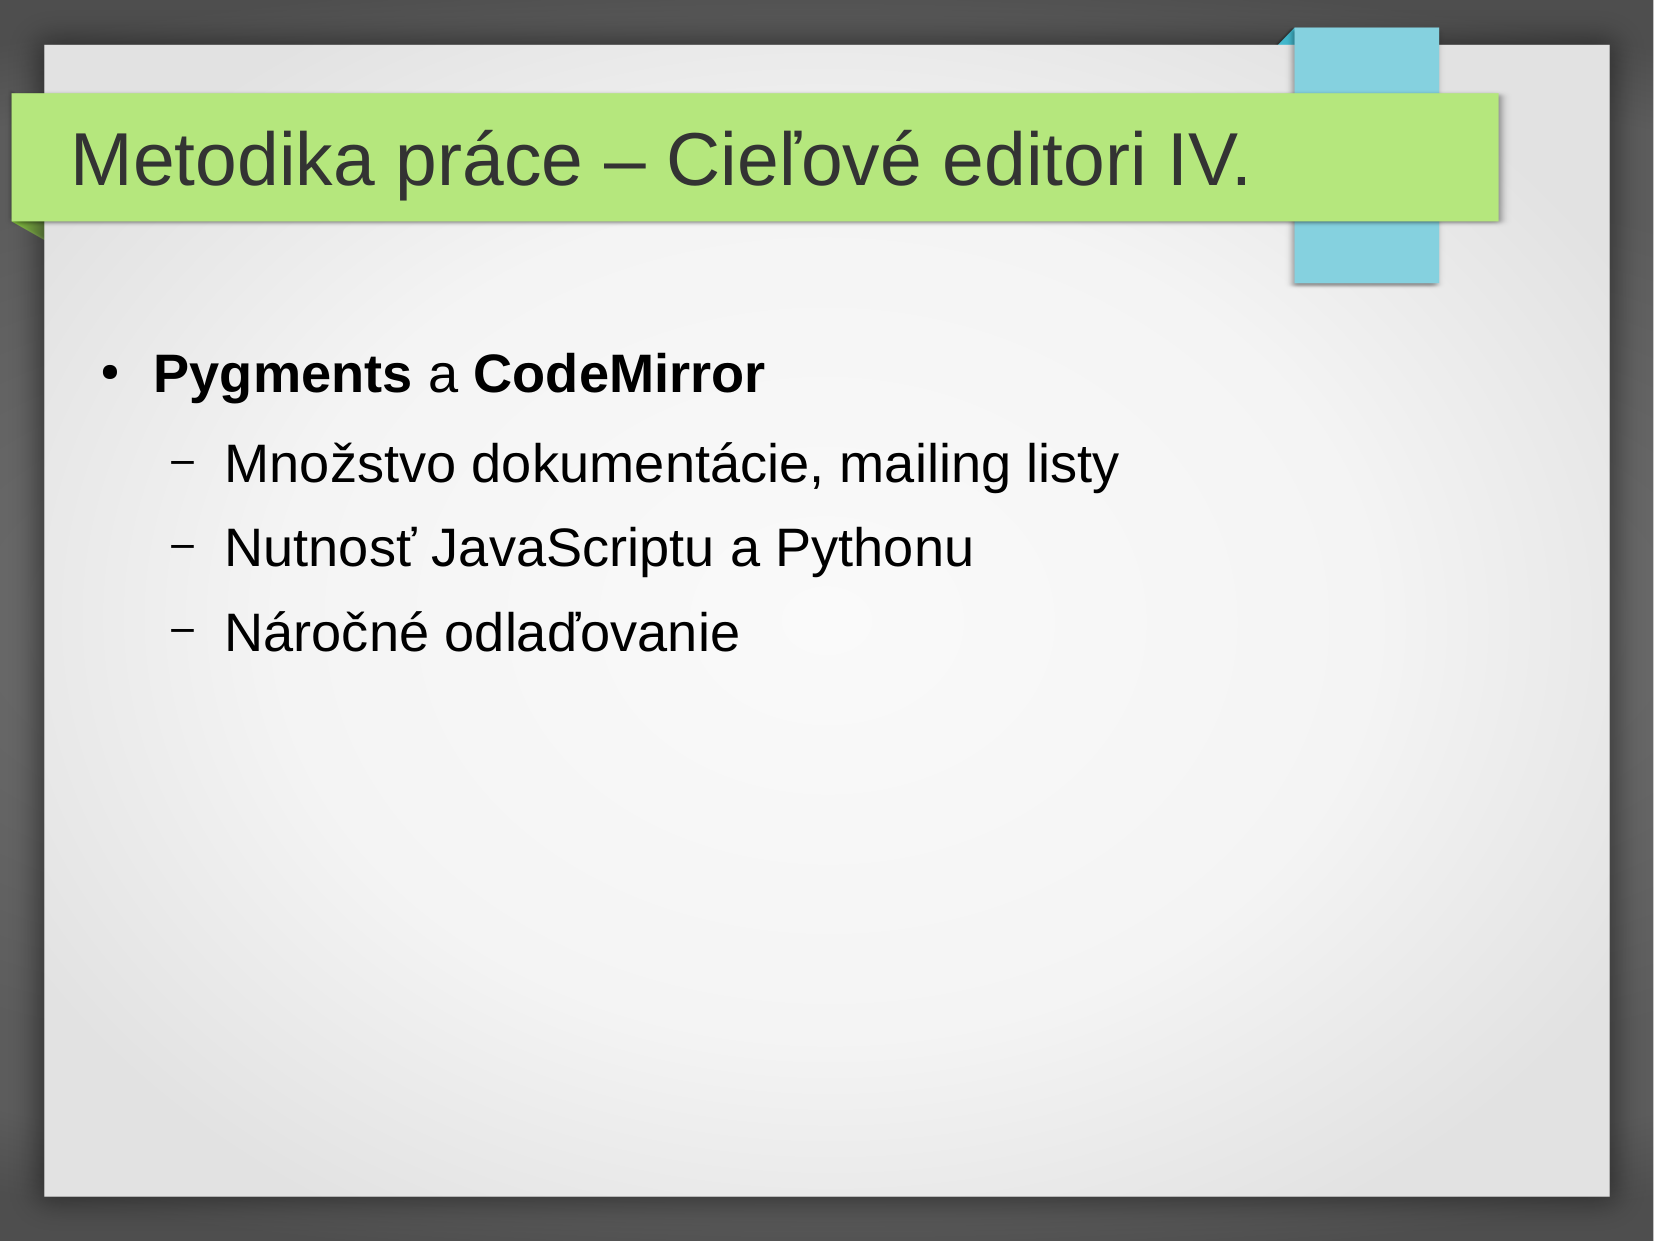

# Metodika práce – Cieľové editori IV.
Pygments a CodeMirror
Množstvo dokumentácie, mailing listy
Nutnosť JavaScriptu a Pythonu
Náročné odlaďovanie